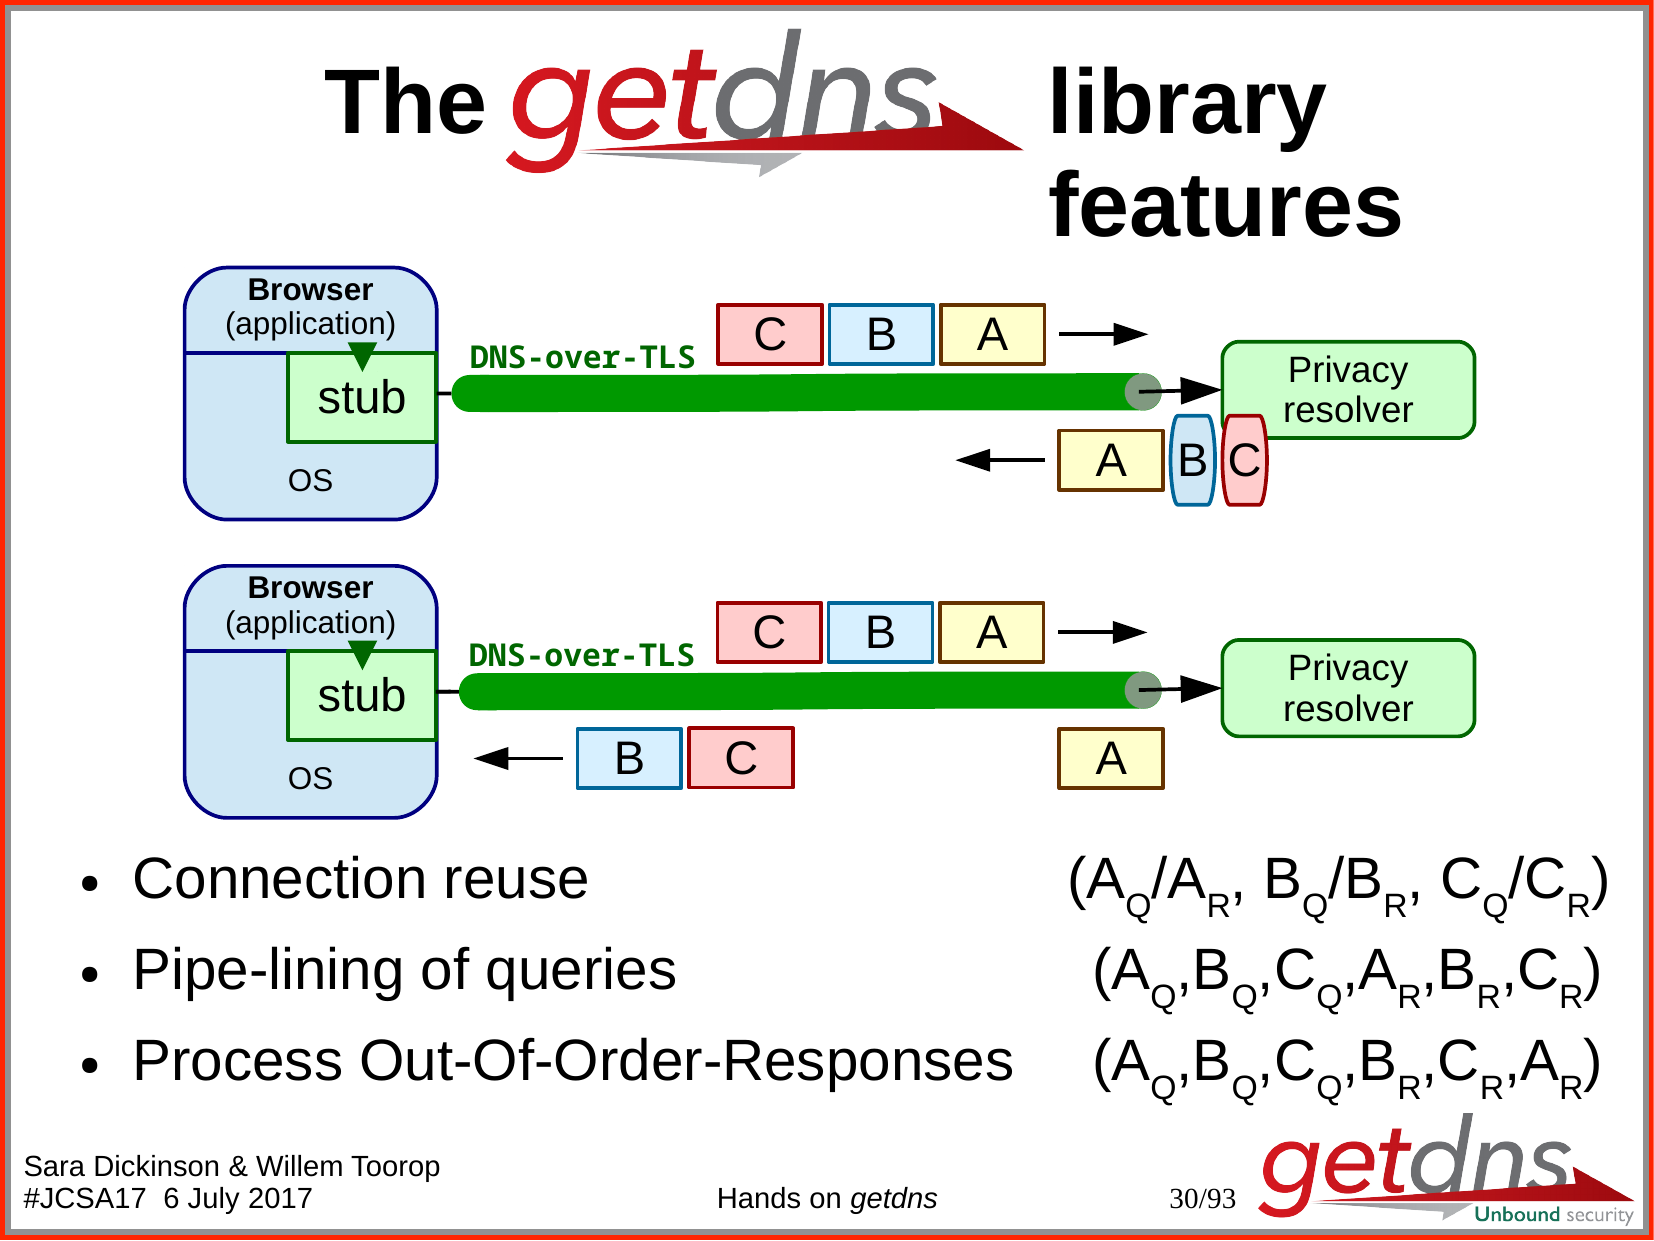

# The library
features
Connection reuse						 (AQ/AR, BQ/BR, CQ/CR)
Pipe-lining of queries						(AQ,BQ,CQ,AR,BR,CR)
Process Out-Of-Order-Responses		(AQ,BQ,CQ,BR,CR,AR)
30